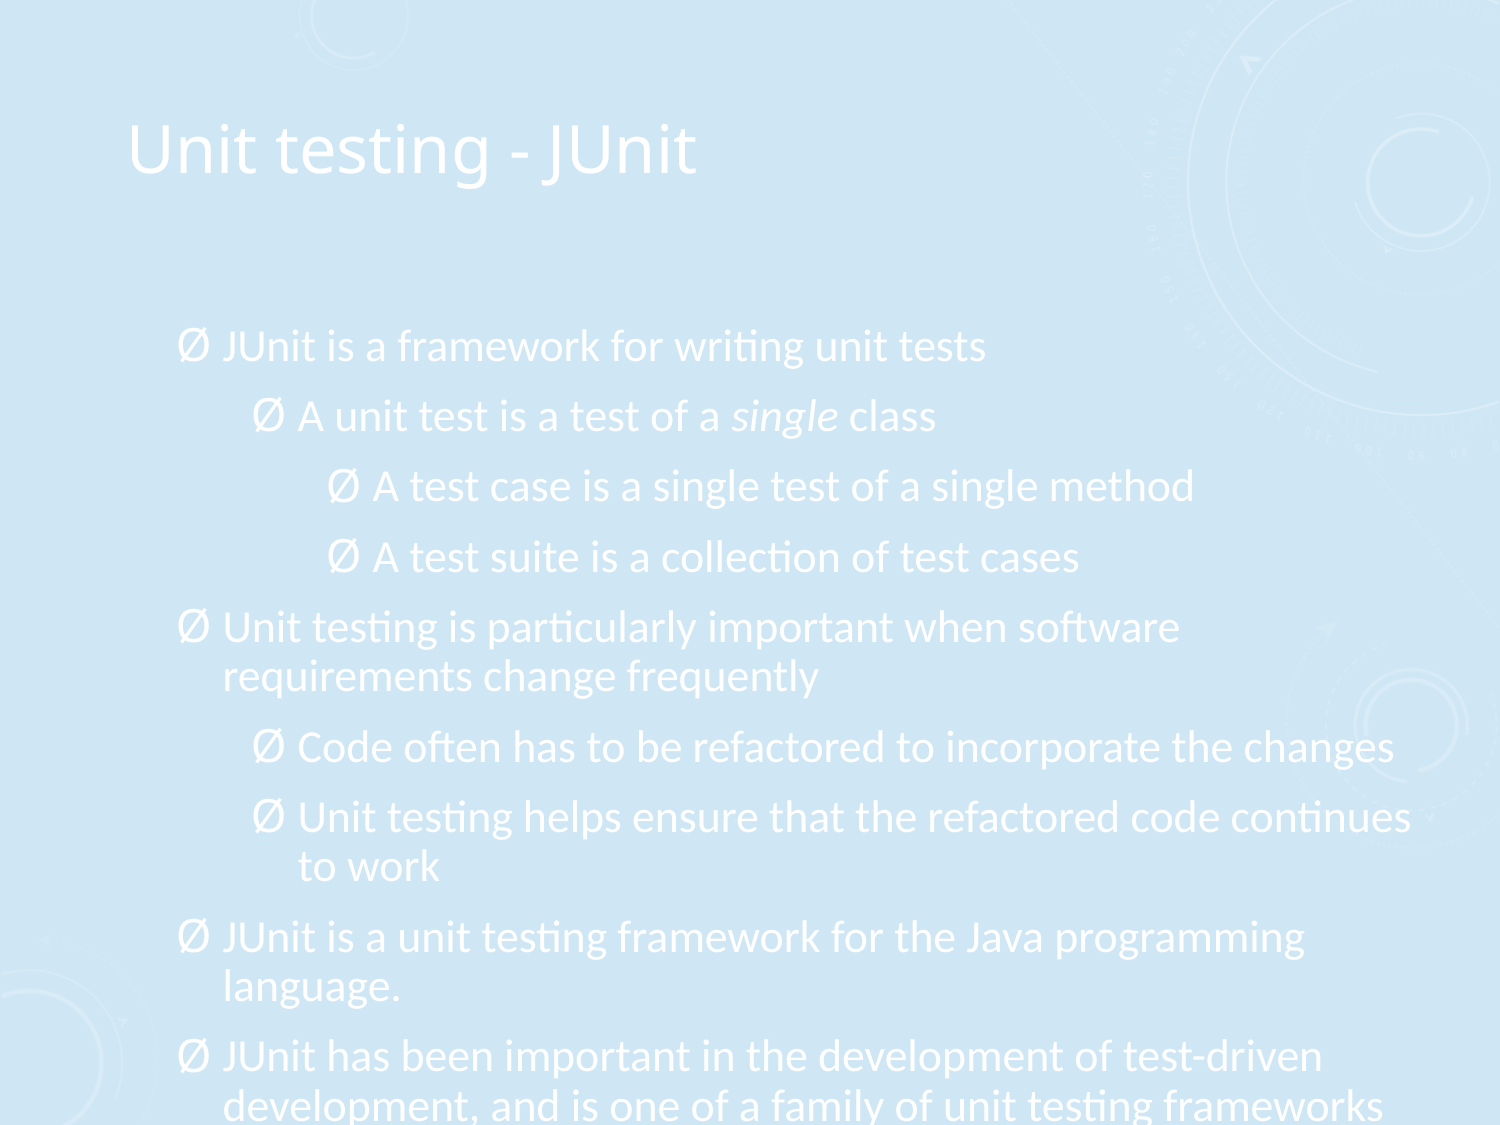

# Unit testing - JUnit
JUnit is a framework for writing unit tests
A unit test is a test of a single class
A test case is a single test of a single method
A test suite is a collection of test cases
Unit testing is particularly important when software requirements change frequently
Code often has to be refactored to incorporate the changes
Unit testing helps ensure that the refactored code continues to work
JUnit is a unit testing framework for the Java programming language.
JUnit has been important in the development of test-driven development, and is one of a family of unit testing frameworks collectively known as xUnit that originated with JUnit.